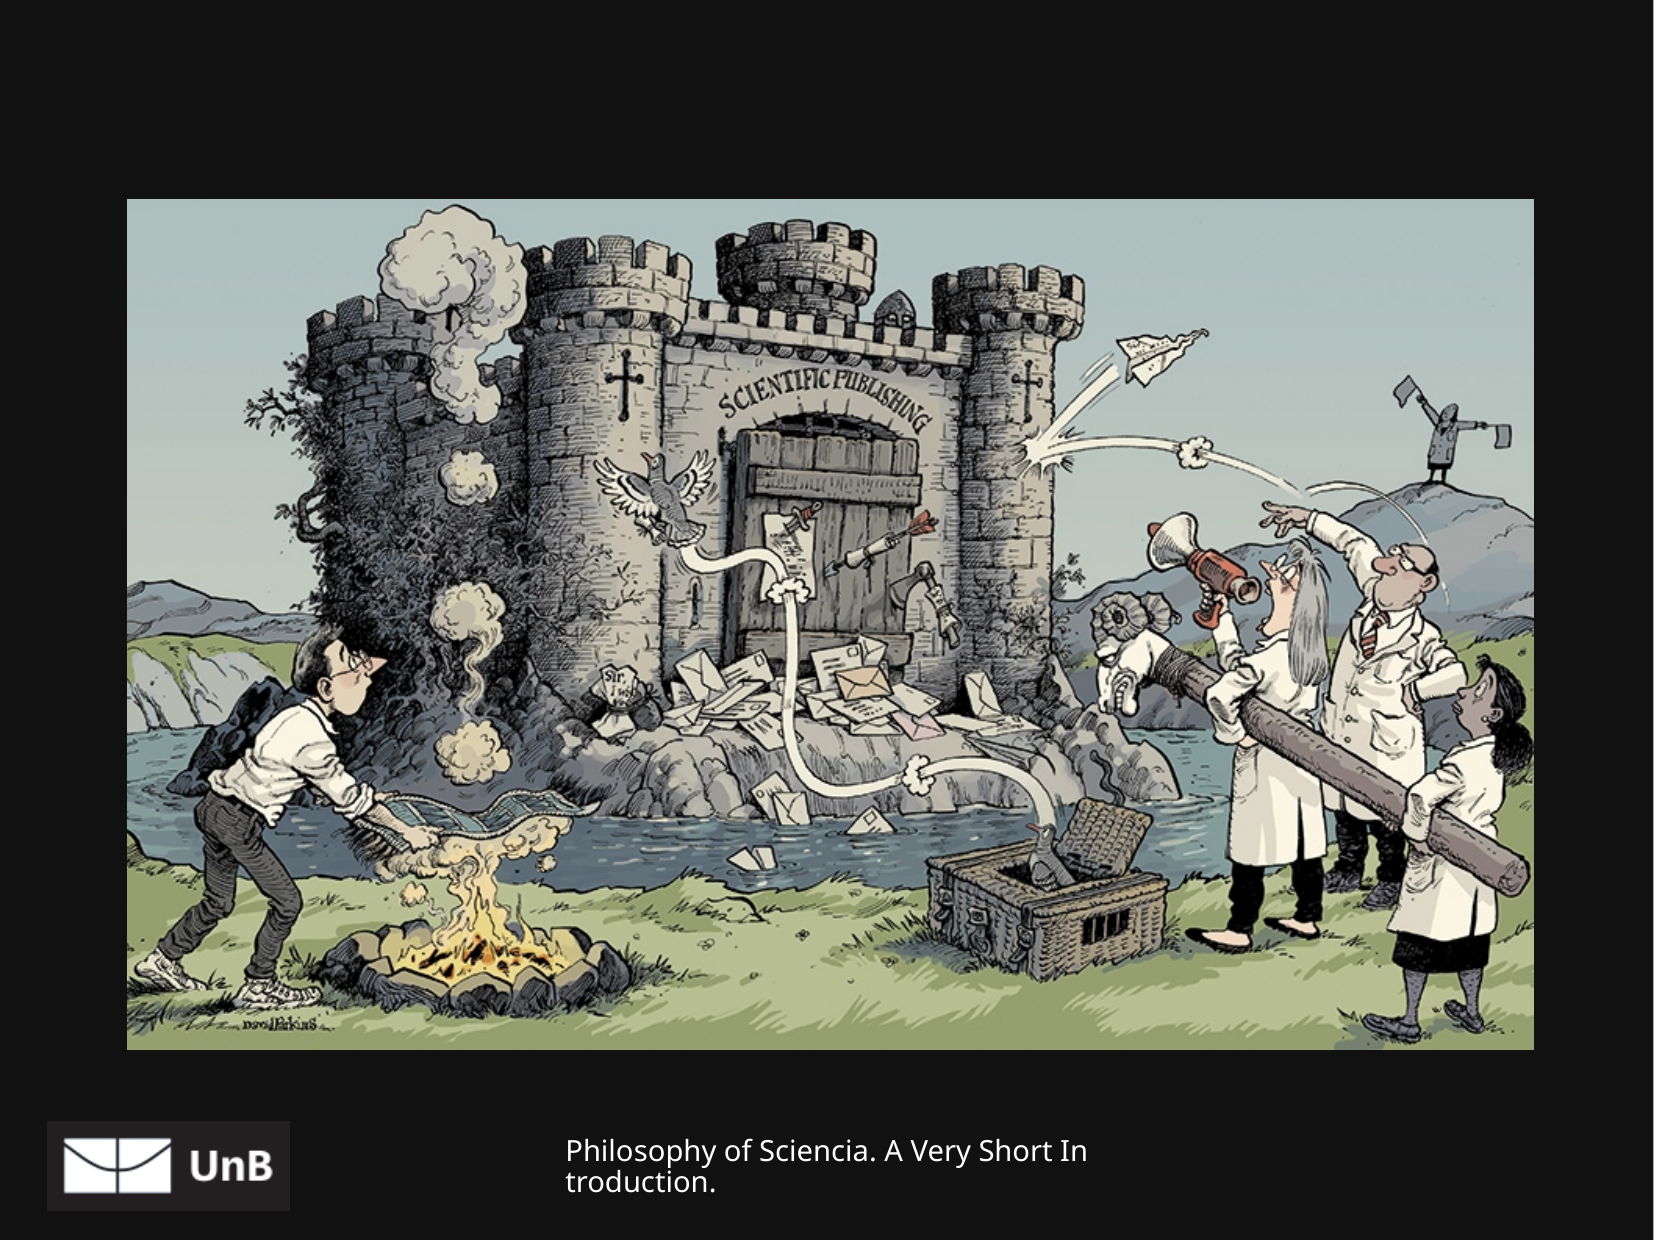

#
Philosophy of Sciencia. A Very Short Introduction.